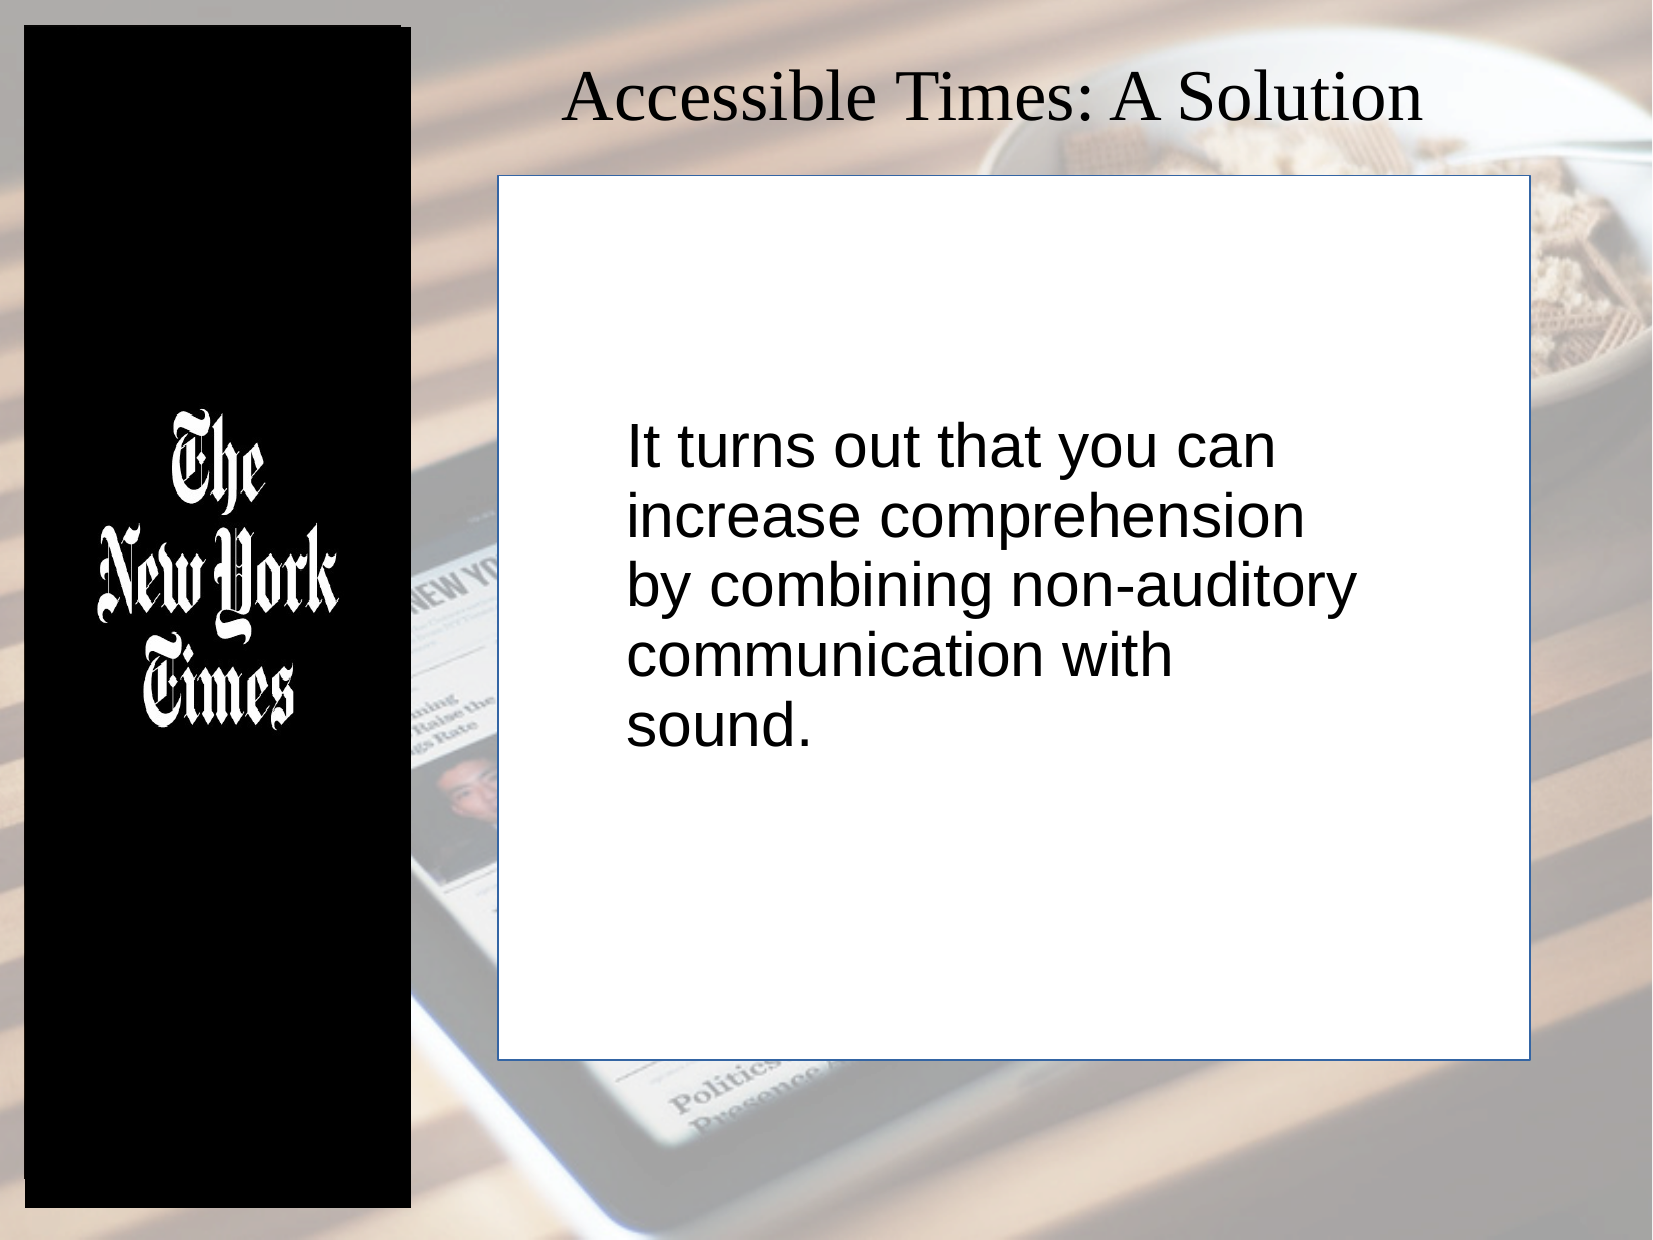

Accessible Times: A Solution
It turns out that you can increase comprehension by combining non-auditory communication with sound.